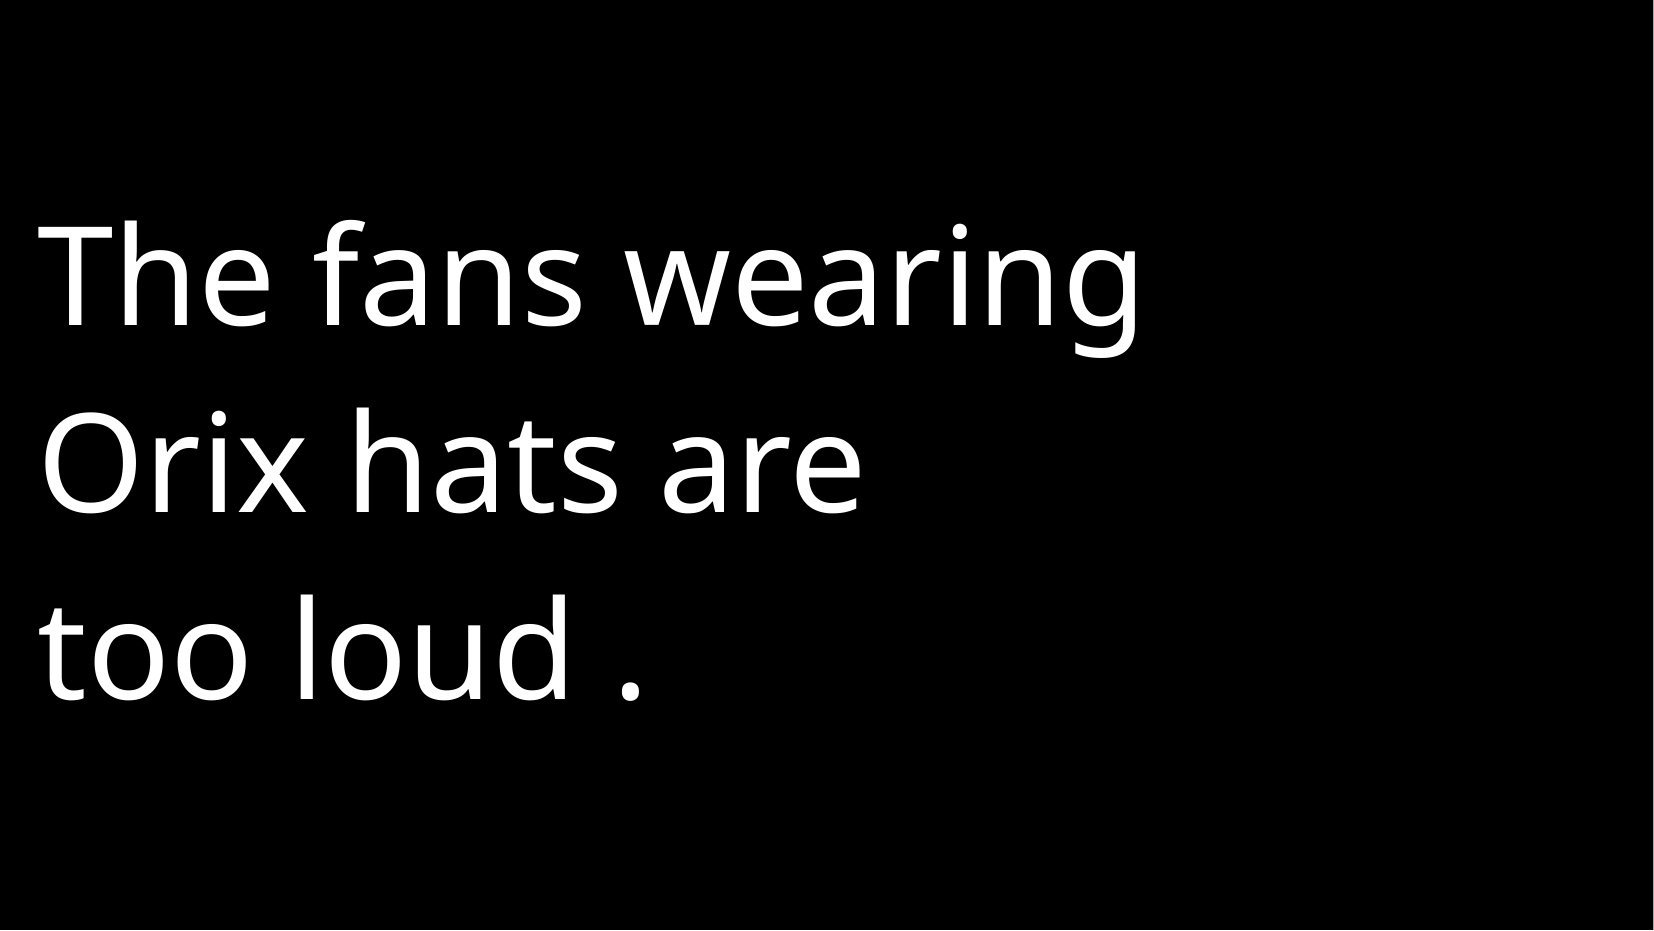

# The fans wearing Orix hats are too loud .